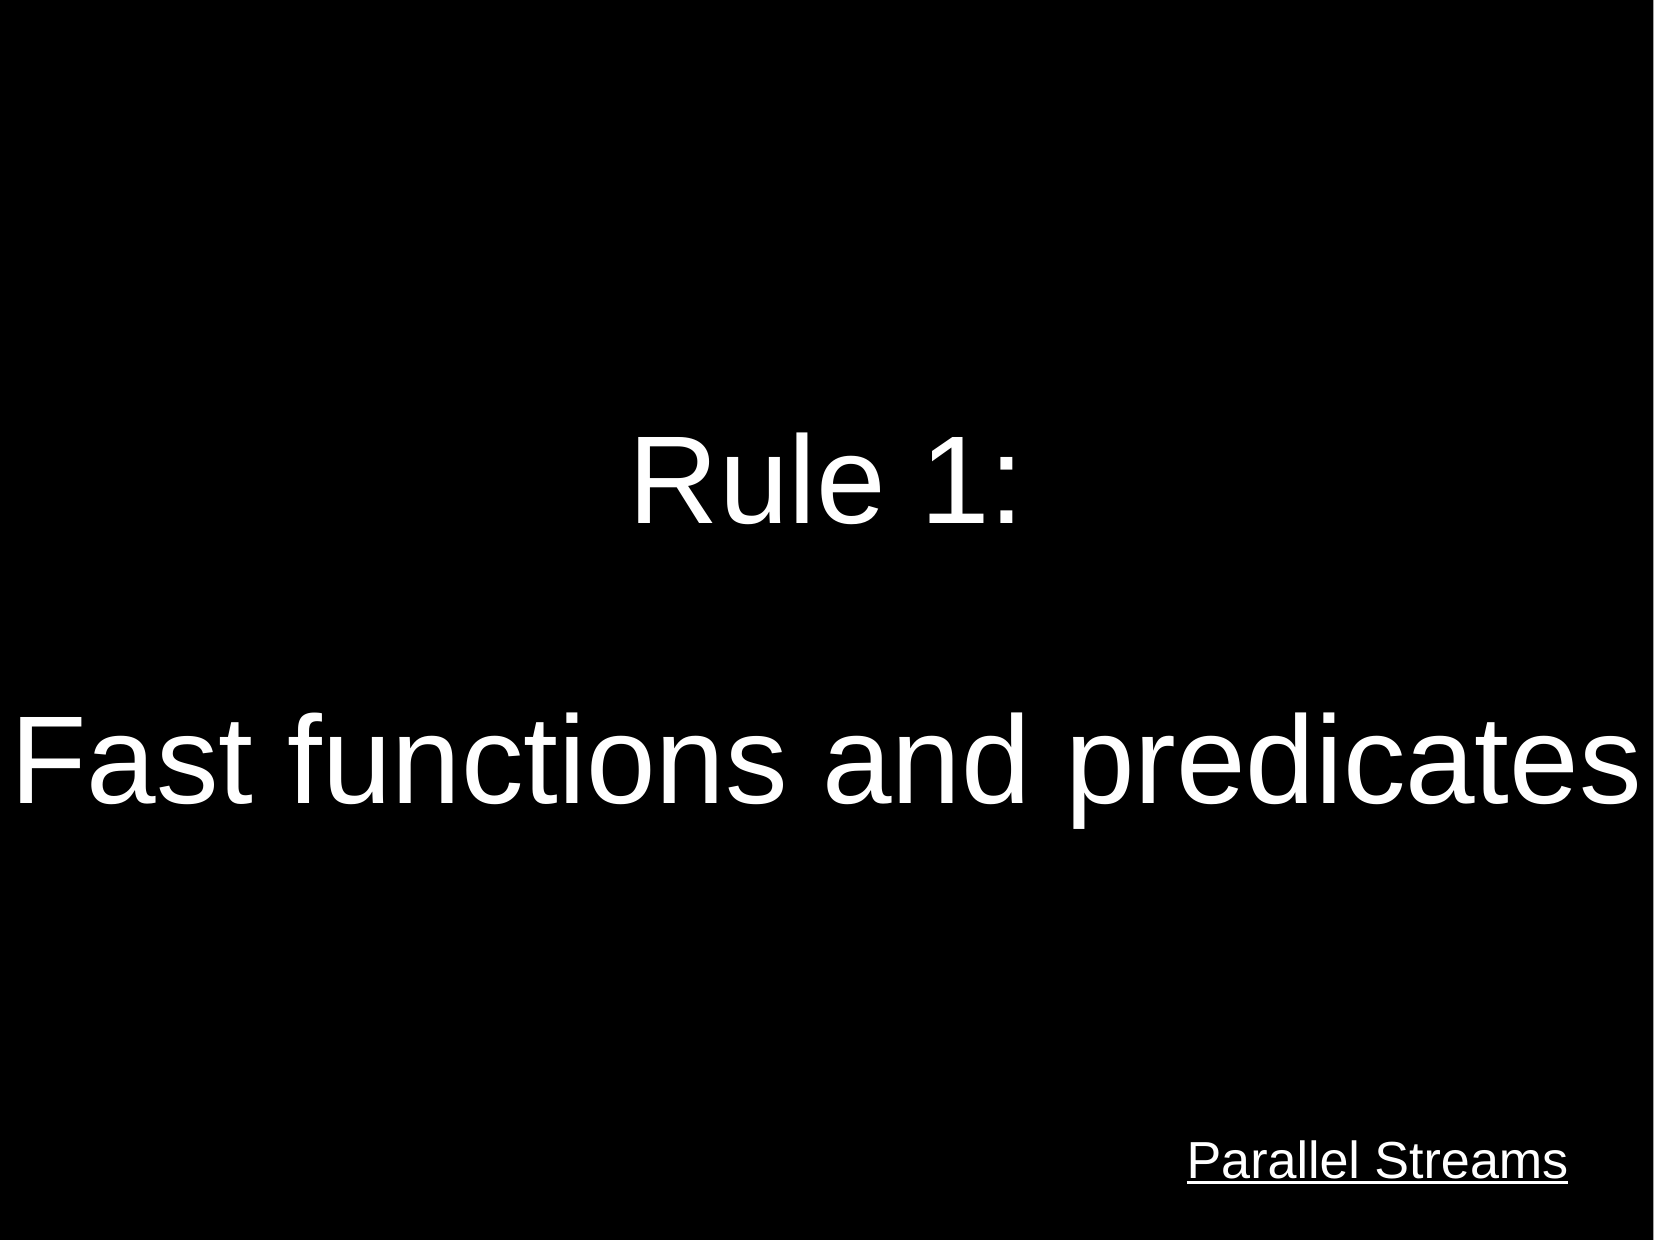

# Rule 1:
Fast functions and predicates
Parallel Streams